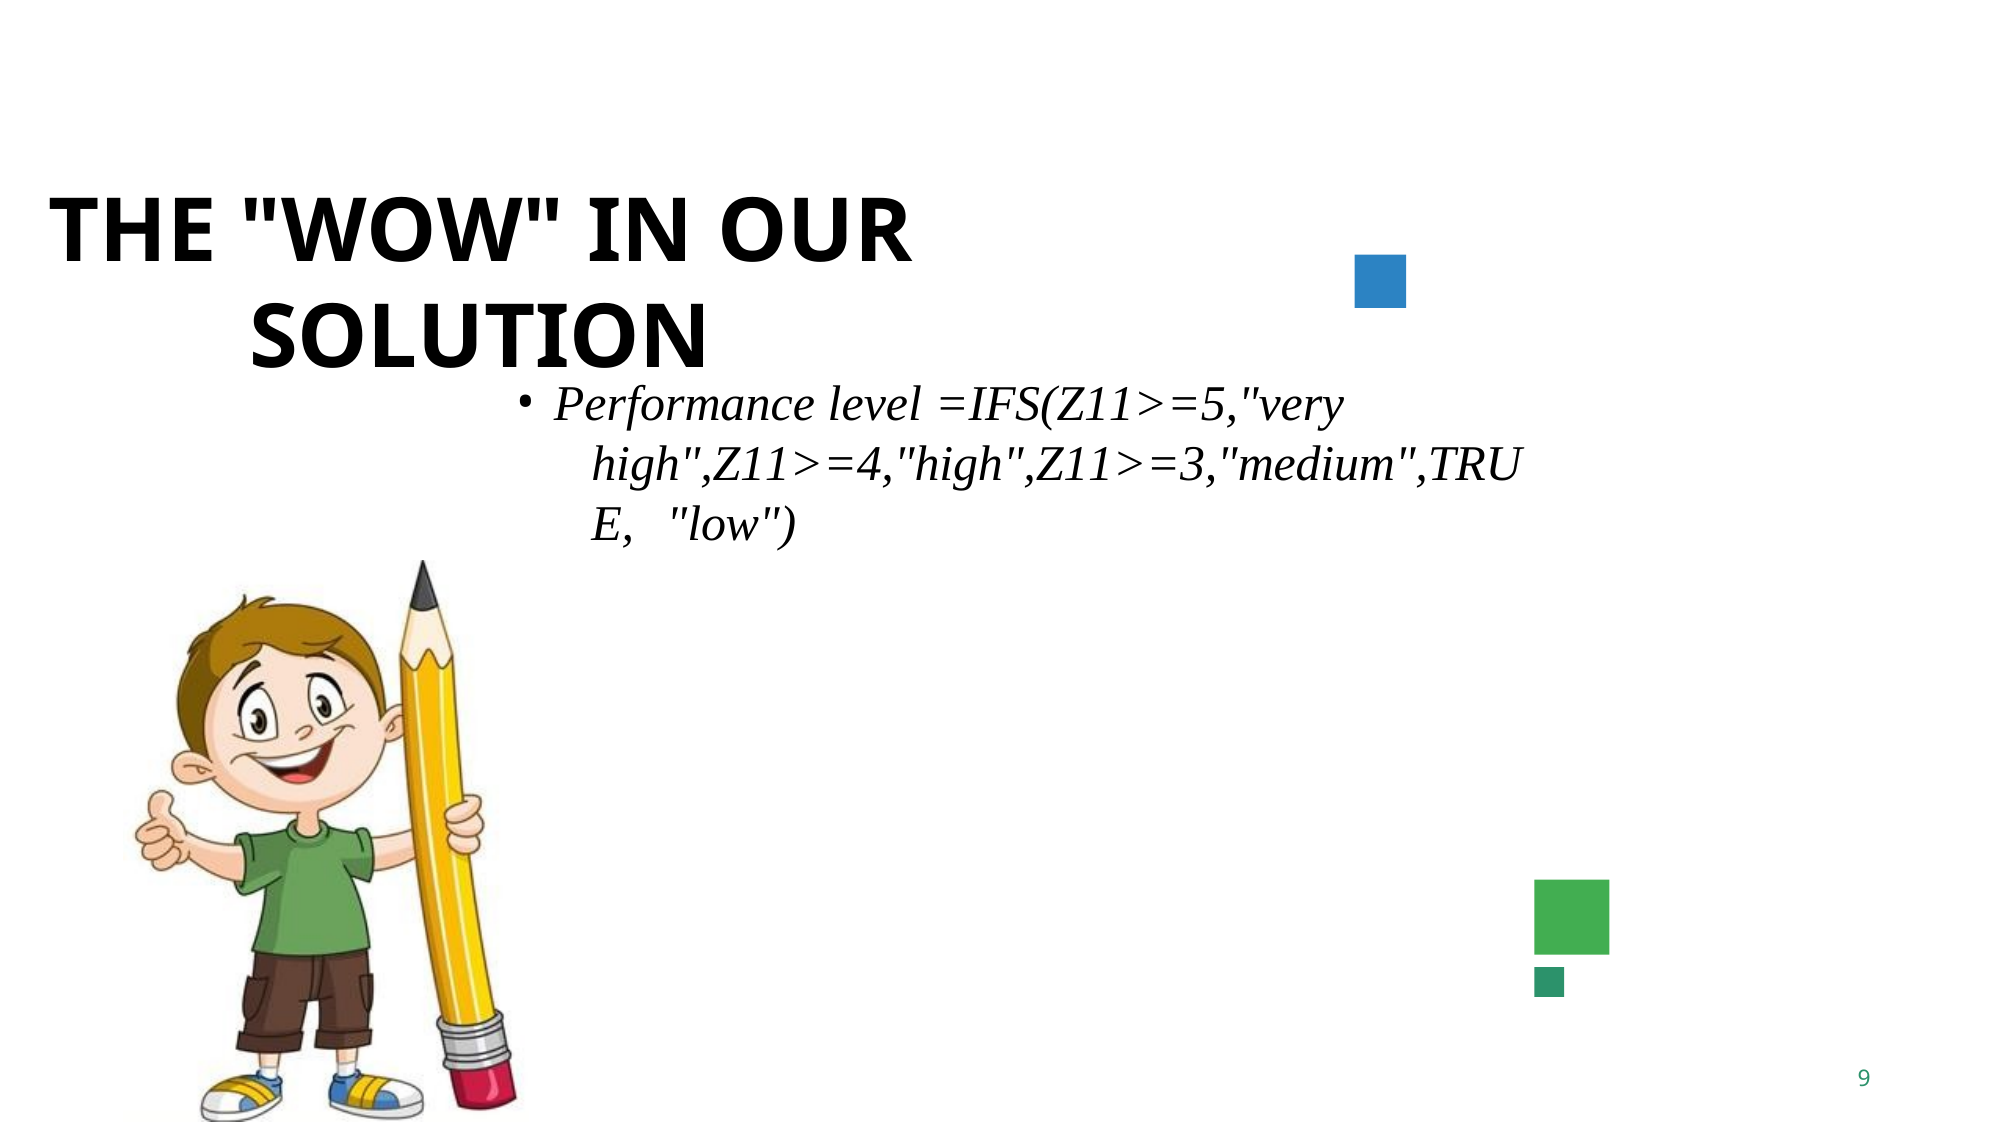

# THE "WOW" IN OUR SOLUTION
Performance level =IFS(Z11>=5,"very 	high",Z11>=4,"high",Z11>=3,"medium",TRUE, 	"low")
3/21/2024 Annual Review